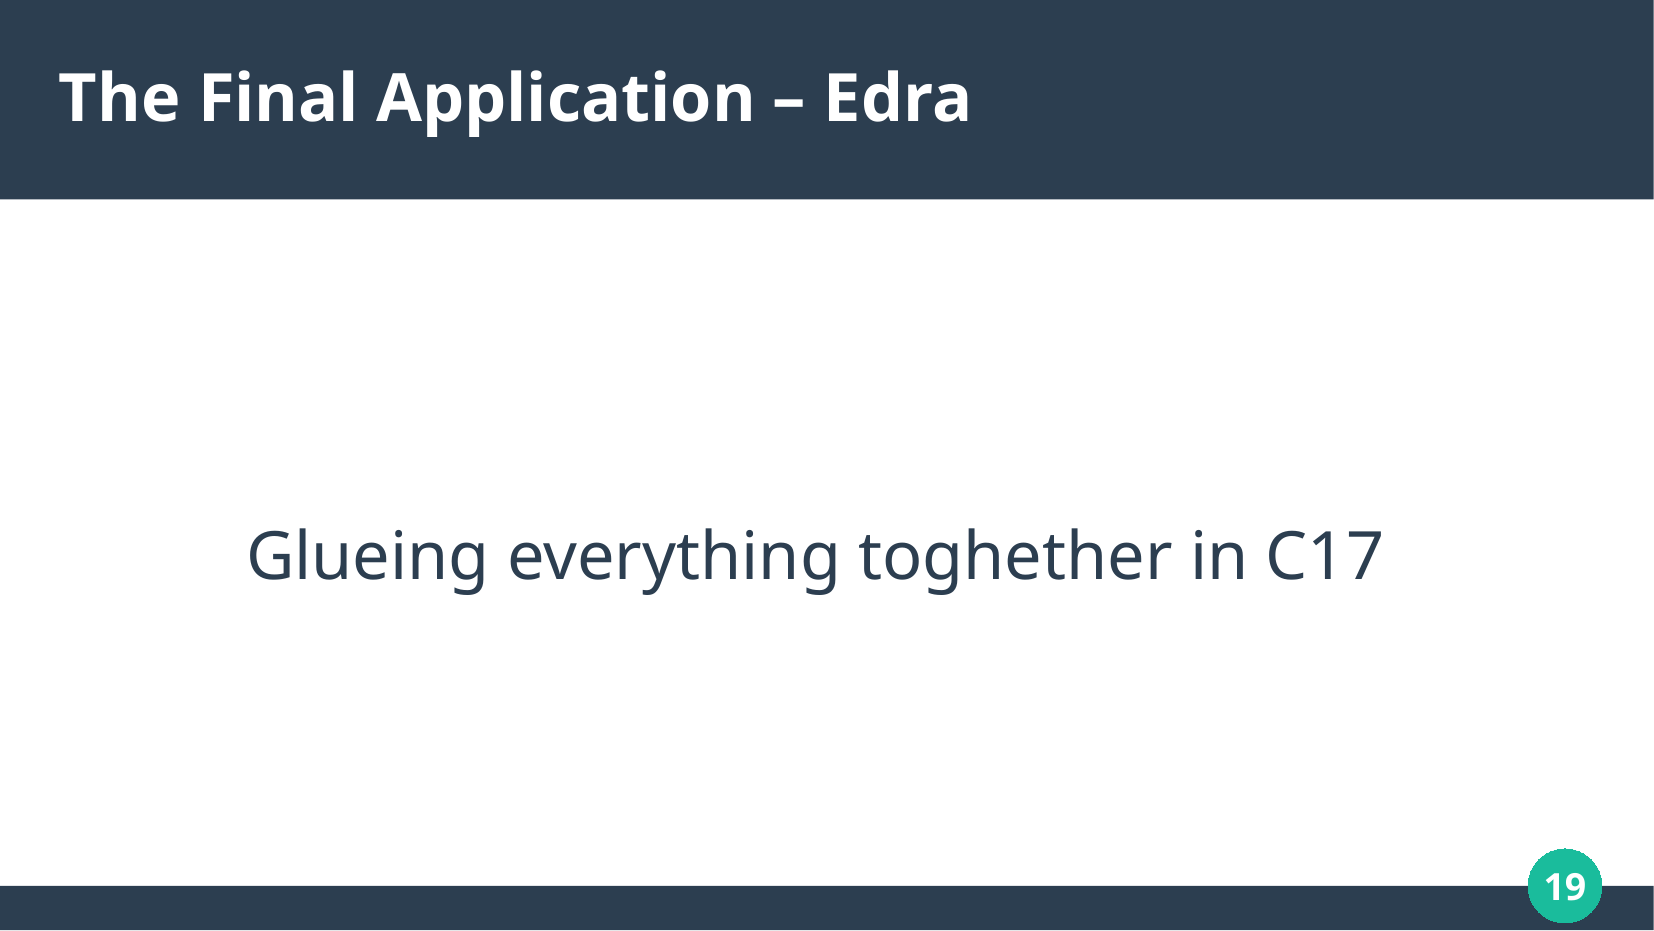

# The Final Application – Edra
Glueing everything toghether in C17
19